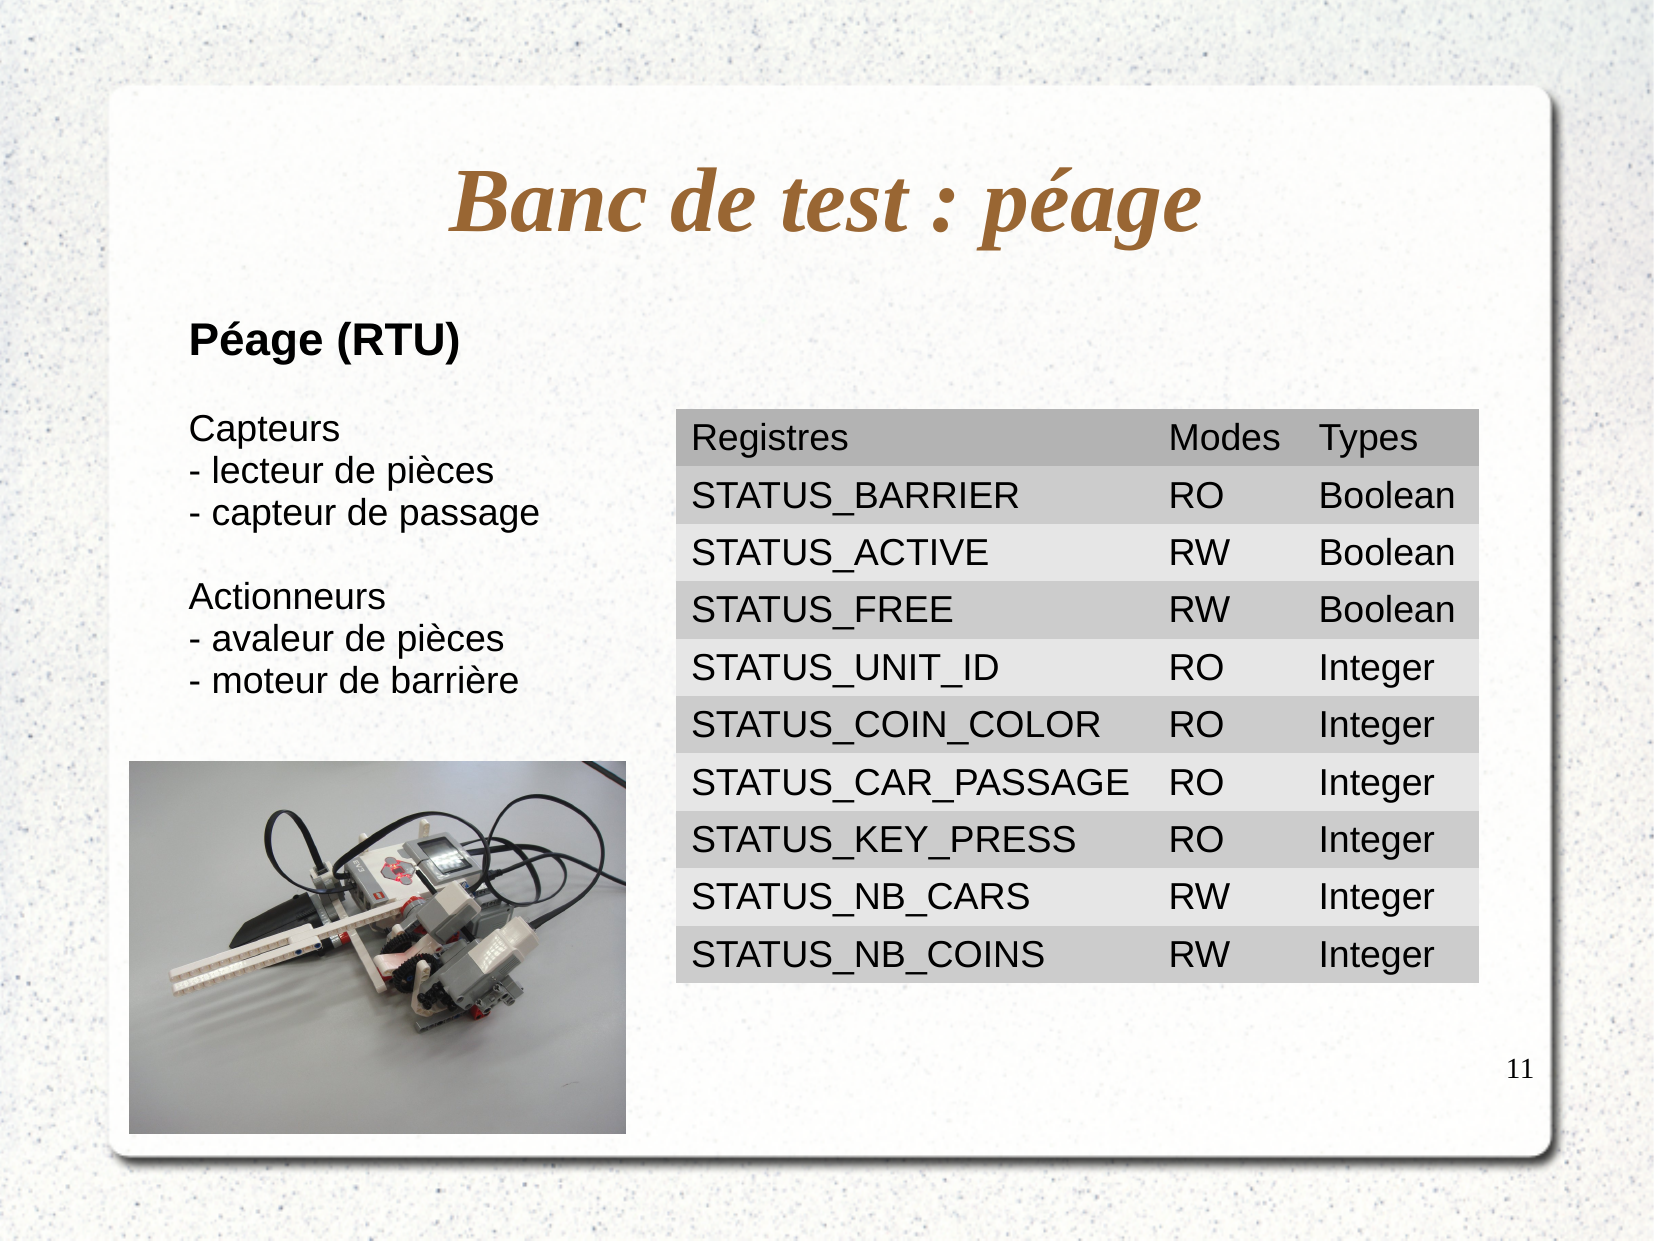

# Banc de test : péage
Péage (RTU)
Capteurs
- lecteur de pièces
- capteur de passage
Actionneurs
- avaleur de pièces
- moteur de barrière
| Registres | Modes | Types |
| --- | --- | --- |
| STATUS\_BARRIER | RO | Boolean |
| STATUS\_ACTIVE | RW | Boolean |
| STATUS\_FREE | RW | Boolean |
| STATUS\_UNIT\_ID | RO | Integer |
| STATUS\_COIN\_COLOR | RO | Integer |
| STATUS\_CAR\_PASSAGE | RO | Integer |
| STATUS\_KEY\_PRESS | RO | Integer |
| STATUS\_NB\_CARS | RW | Integer |
| STATUS\_NB\_COINS | RW | Integer |
11